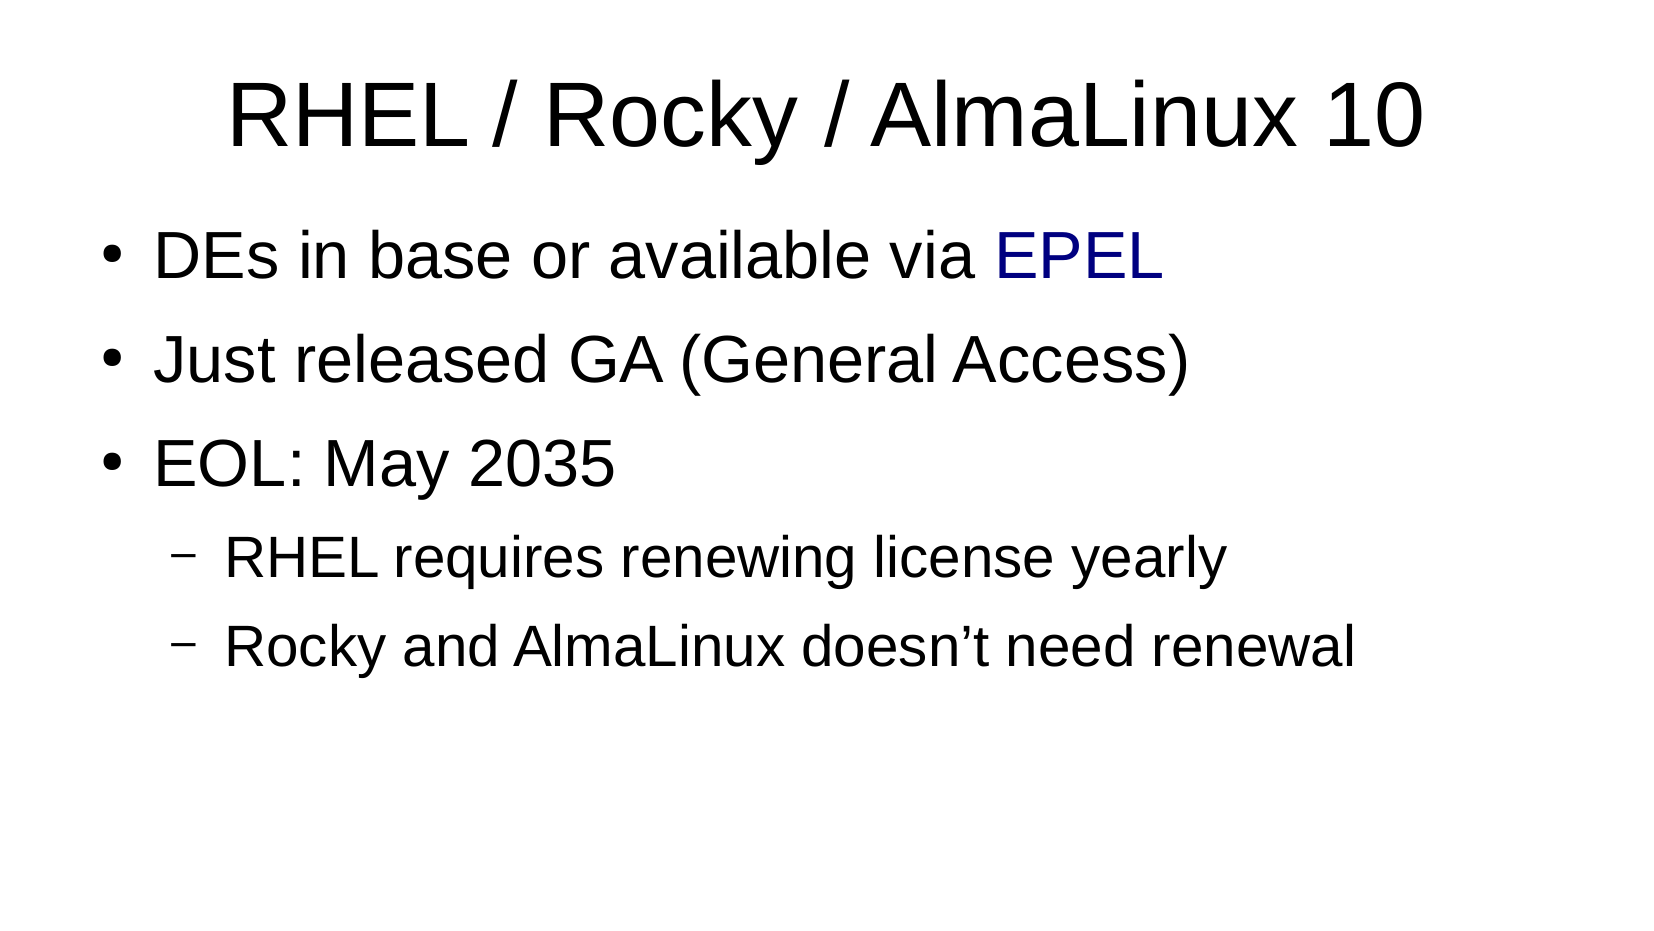

# RHEL / Rocky / AlmaLinux 10
DEs in base or available via EPEL
Just released GA (General Access)
EOL: May 2035
RHEL requires renewing license yearly
Rocky and AlmaLinux doesn’t need renewal